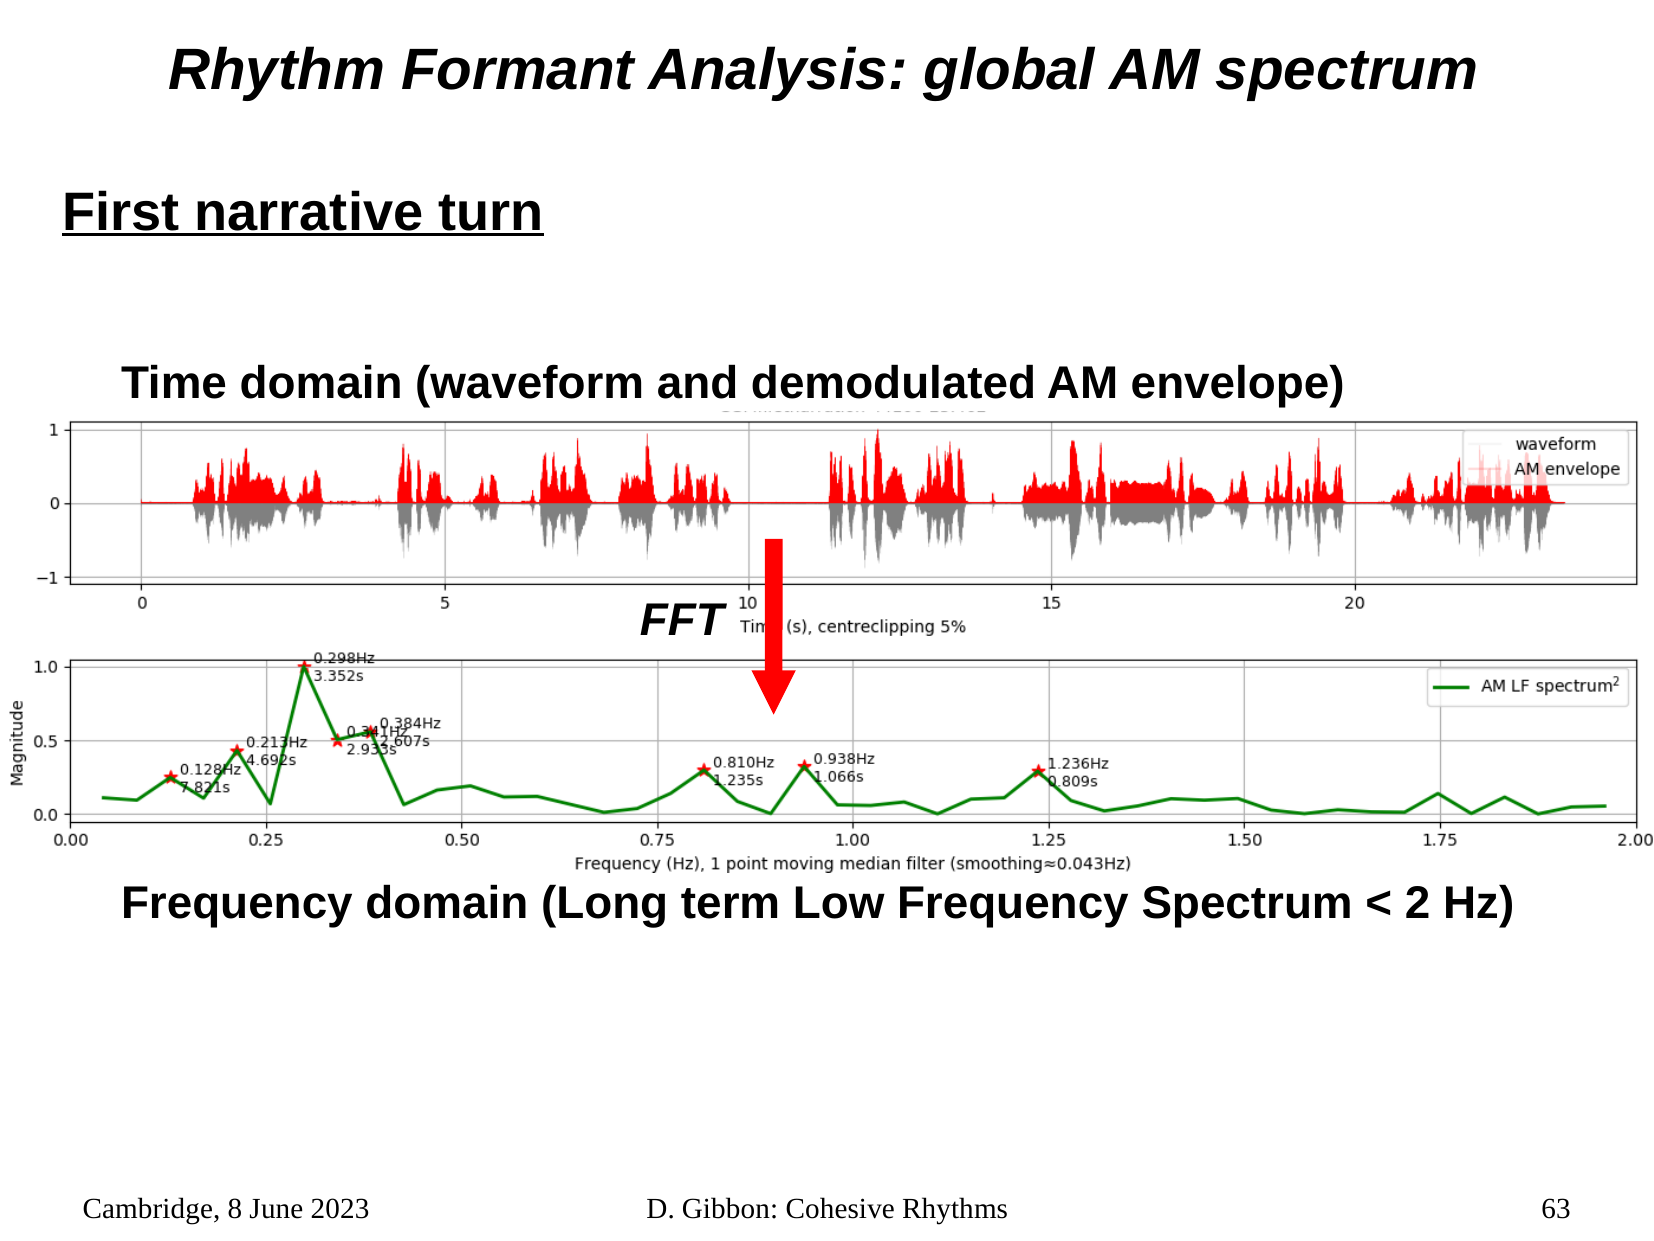

# Rhythm Formant Analysis: global AM spectrum
First narrative turn
Time domain (waveform and demodulated AM envelope)
FFT
Frequency domain (Long term Low Frequency Spectrum < 2 Hz)
Cambridge, 8 June 2023
D. Gibbon: Cohesive Rhythms
63